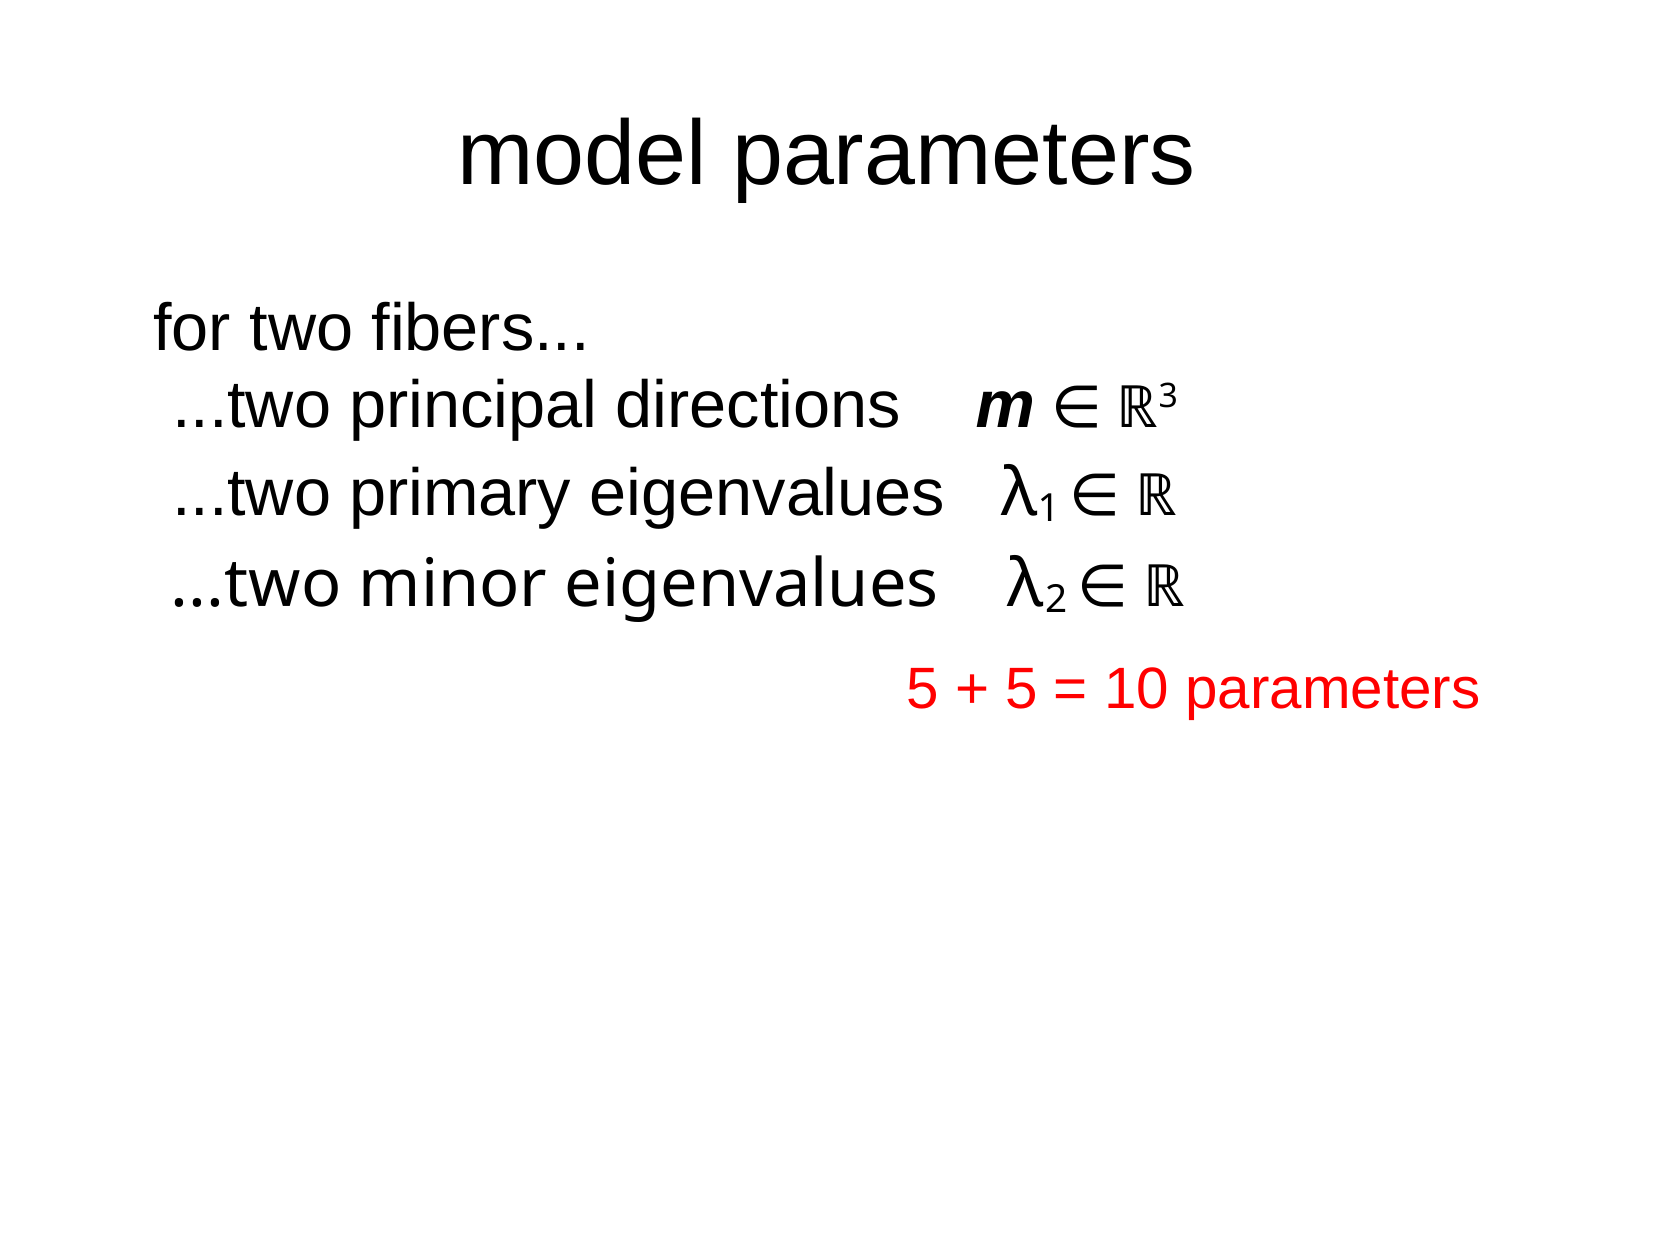

# model parameters
for two fibers...
 ...two principal directions m ∈ ℝ3
 ...two primary eigenvalues λ1 ∈ ℝ
 ...two minor eigenvalues λ2 ∈ ℝ
 5 + 5 = 10 parameters